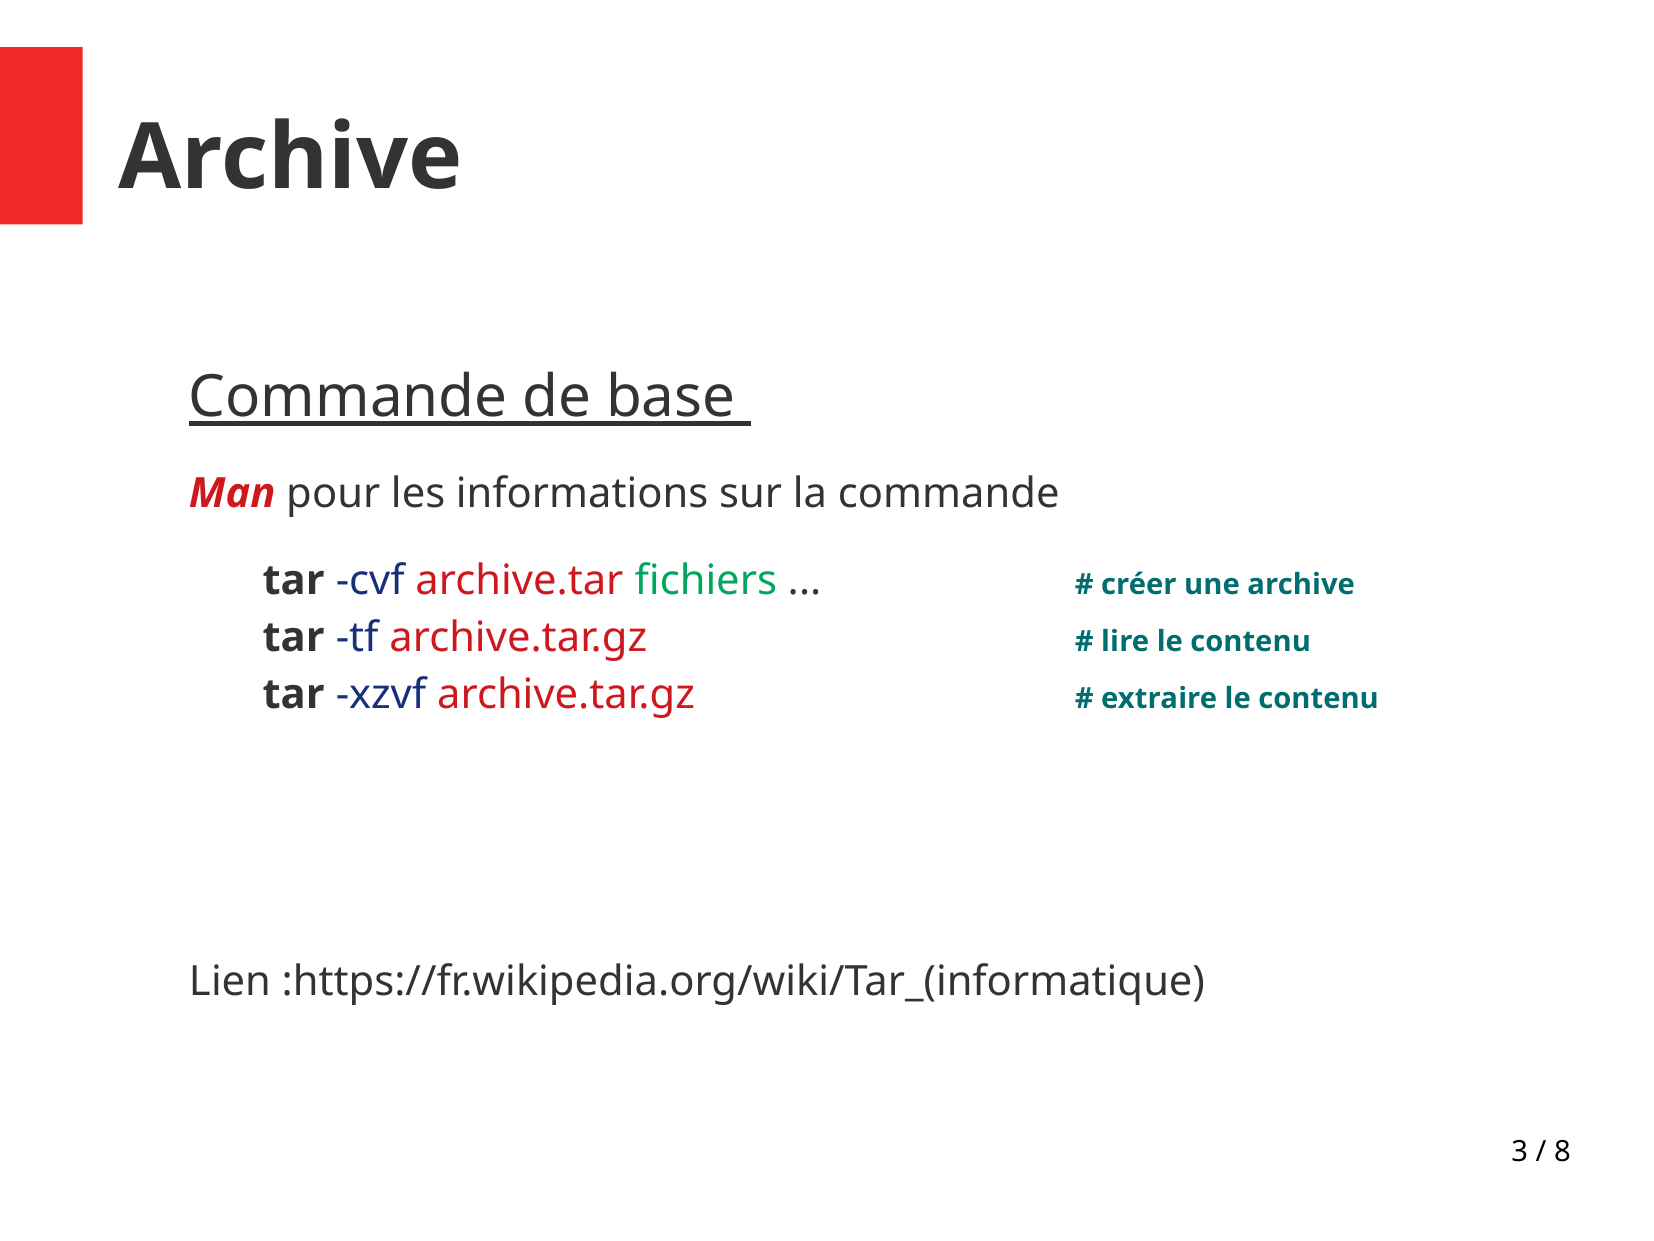

# Archive
Commande de base
Man pour les informations sur la commande
	tar -cvf archive.tar fichiers ... 				# créer une archive
 	tar -tf archive.tar.gz 				# lire le contenu
 	tar -xzvf archive.tar.gz 				# extraire le contenu
Lien :https://fr.wikipedia.org/wiki/Tar_(informatique)
3